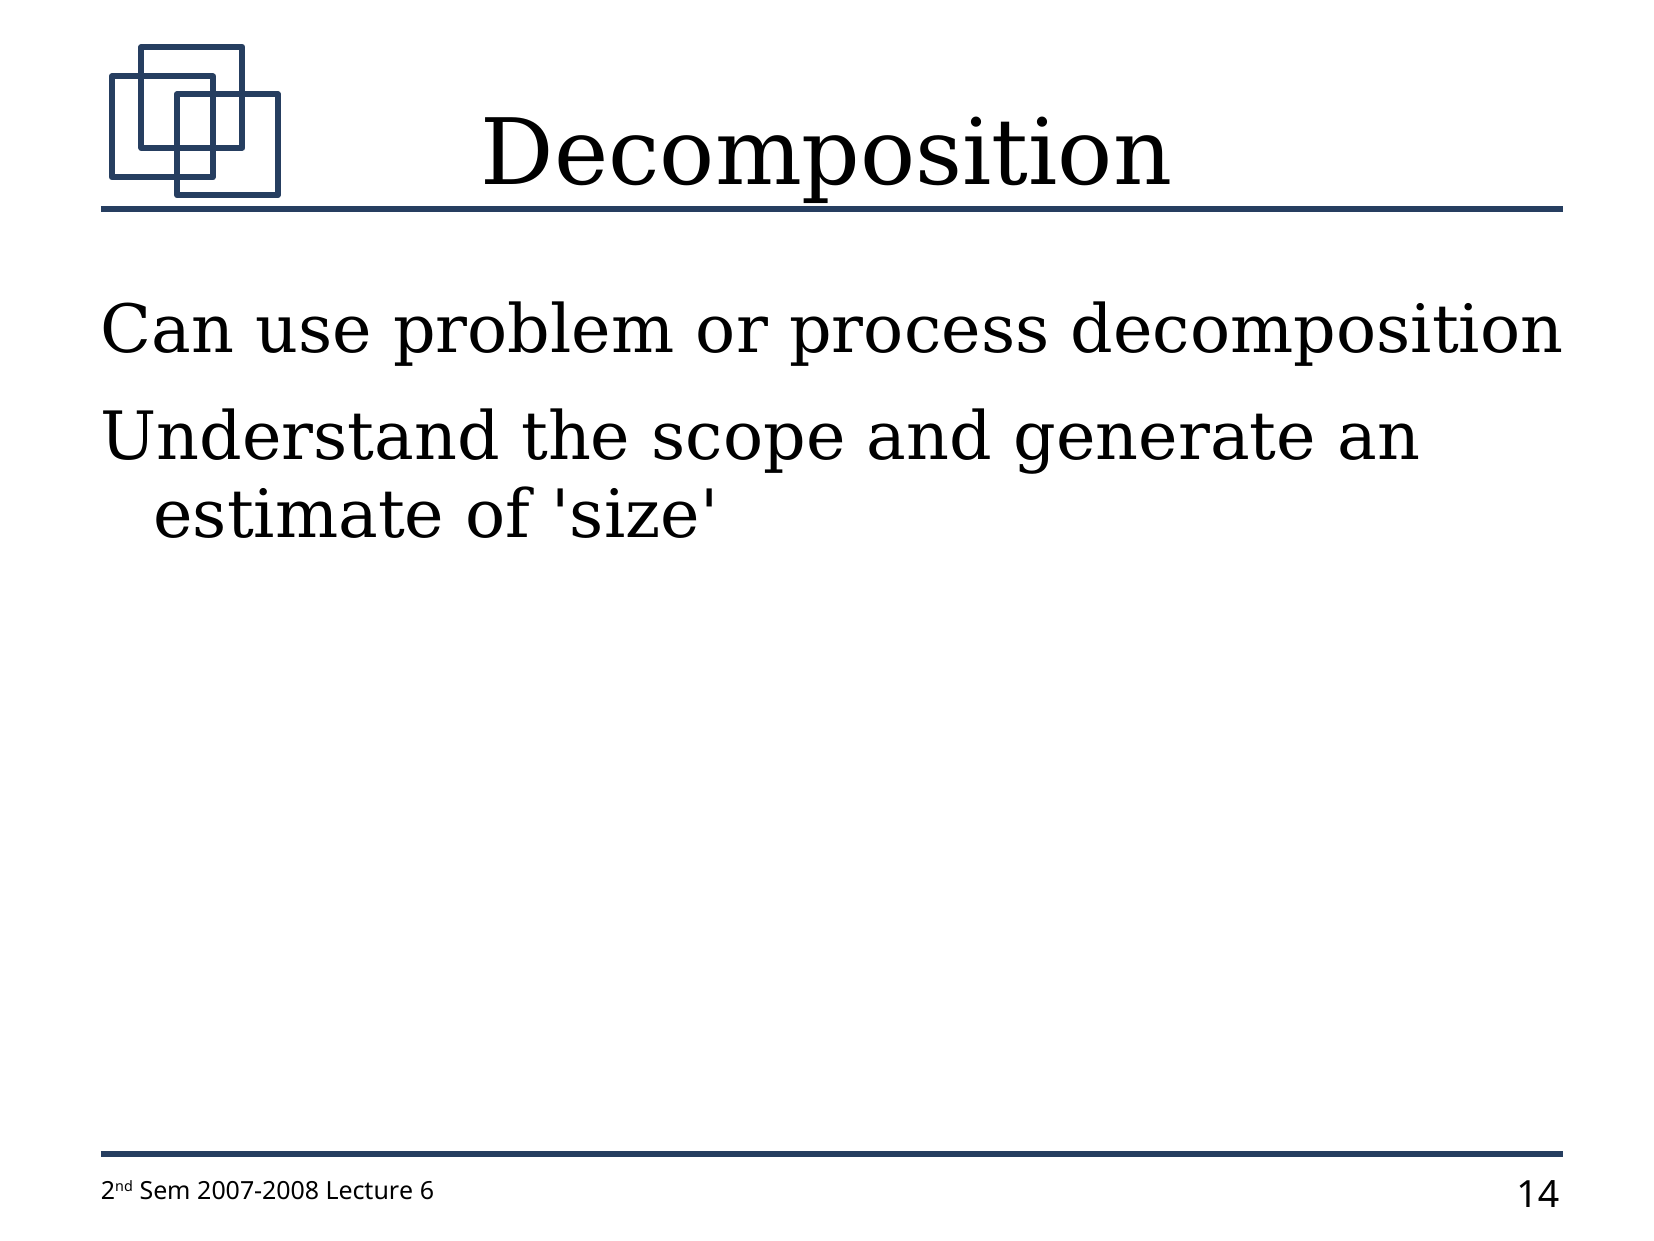

# Decomposition
Can use problem or process decomposition
Understand the scope and generate an estimate of 'size'